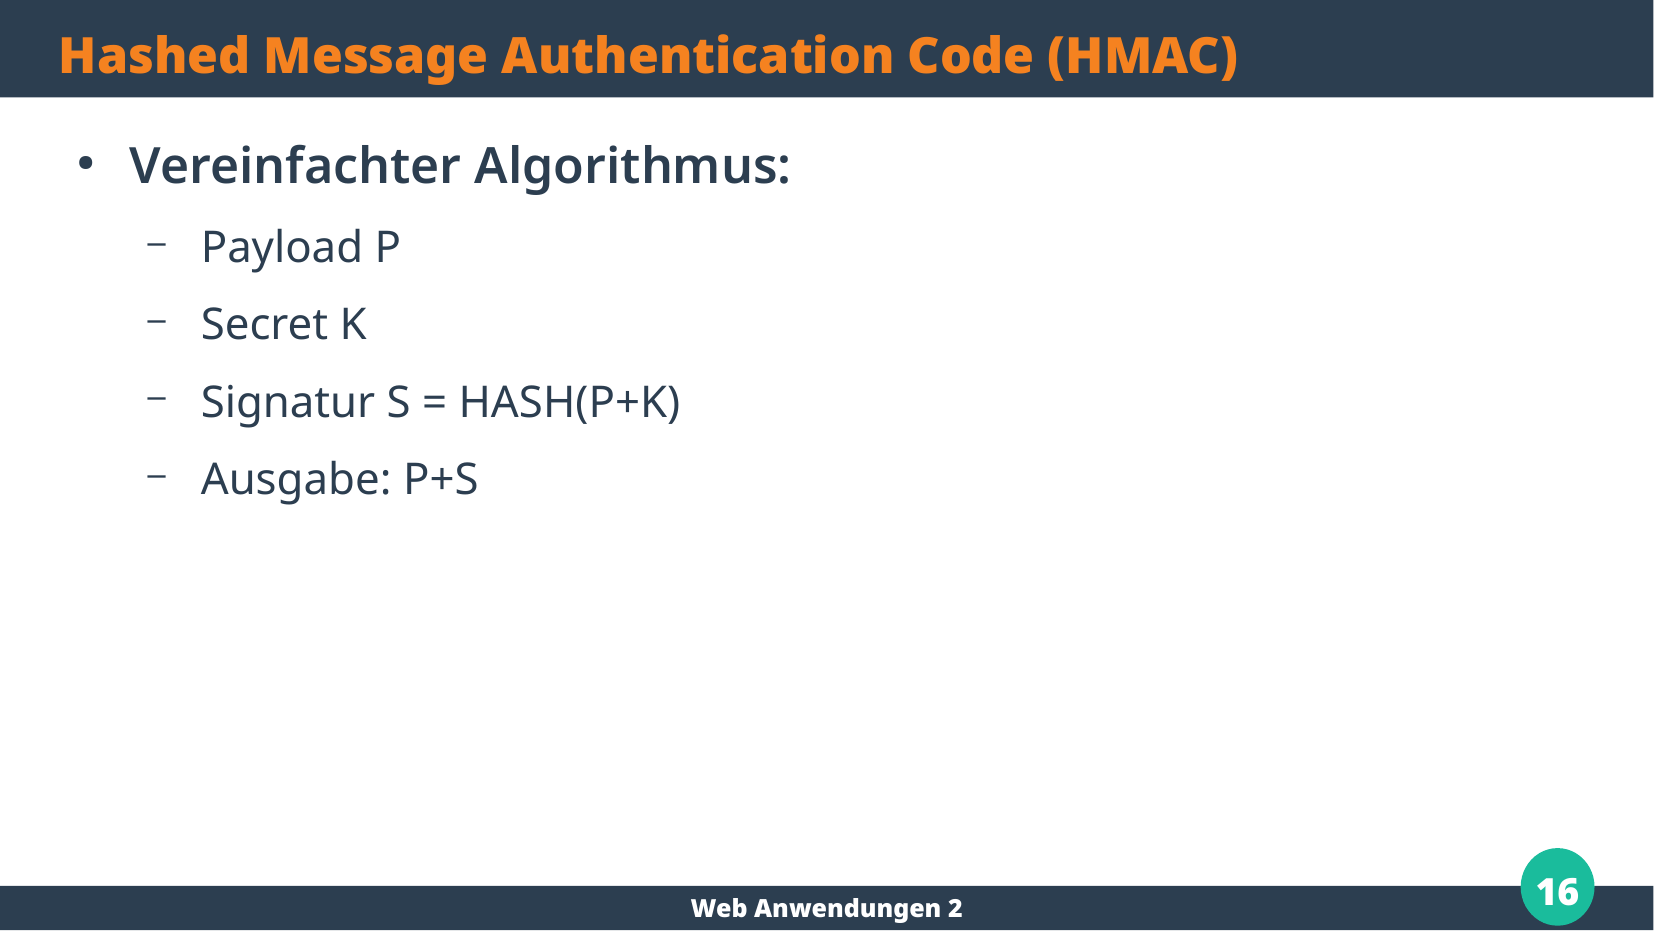

# Hashed Message Authentication Code (HMAC)
Vereinfachter Algorithmus:
Payload P
Secret K
Signatur S = HASH(P+K)
Ausgabe: P+S
16